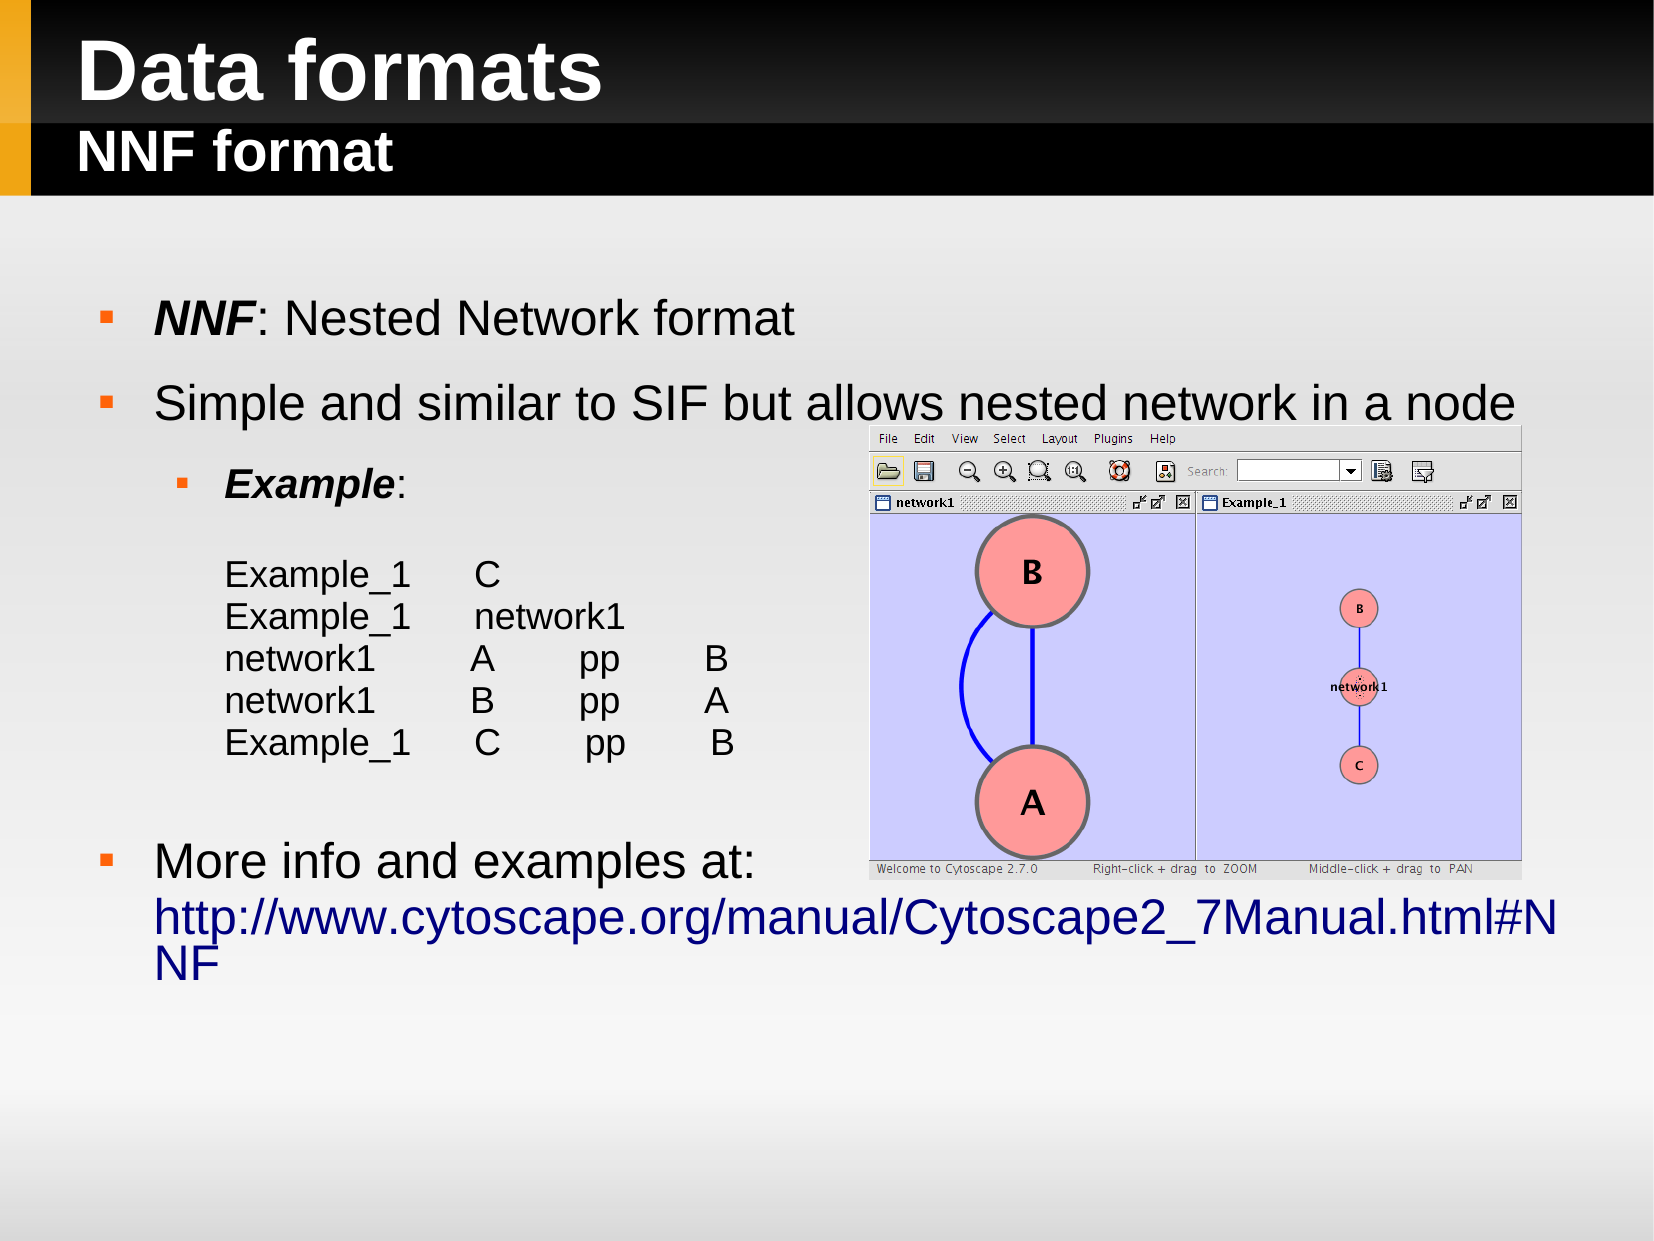

# Data formats NNF format
NNF: Nested Network format
Simple and similar to SIF but allows nested network in a node
Example:
Example_1 C
Example_1 network1
network1 A pp B
network1 B pp A
Example_1 C pp B
More info and examples at: http://www.cytoscape.org/manual/Cytoscape2_7Manual.html#NNF